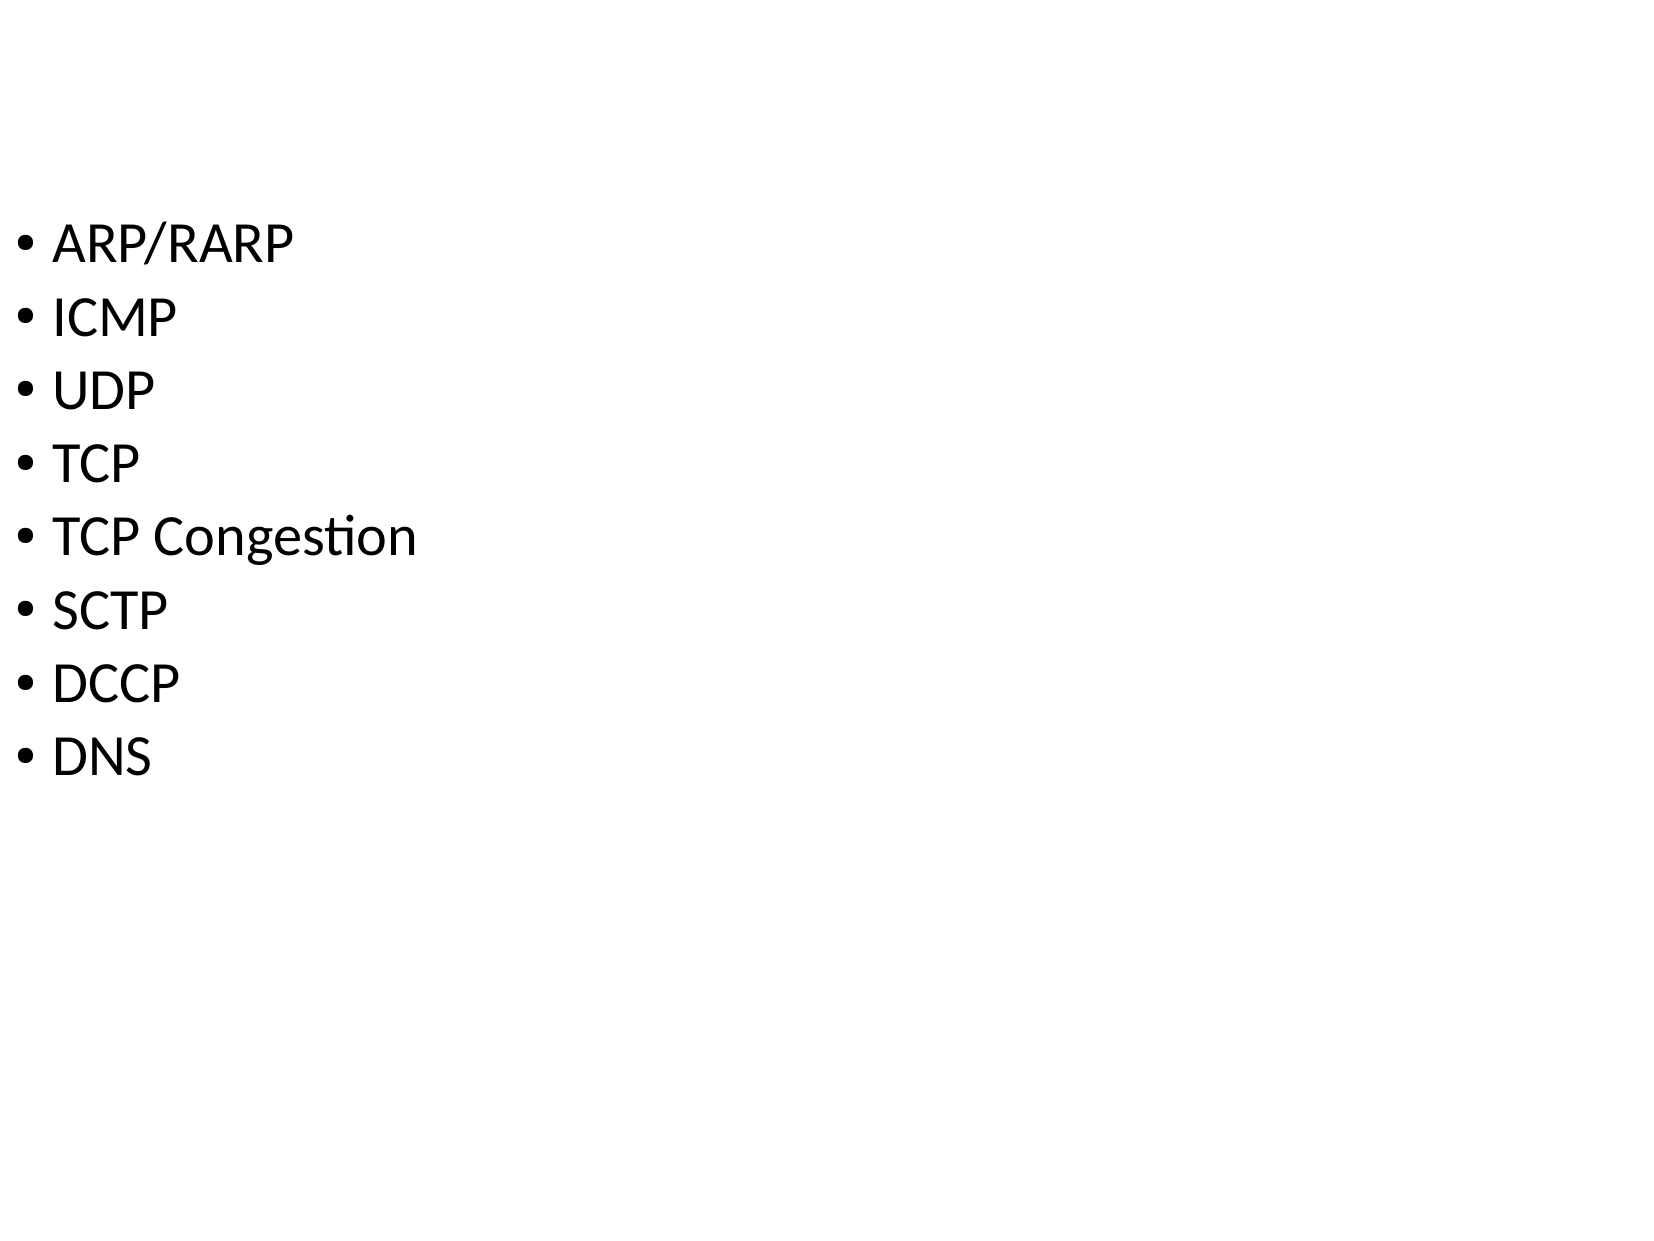

# ARP/RARP
ICMP
UDP
TCP
TCP Congestion
SCTP
DCCP
DNS